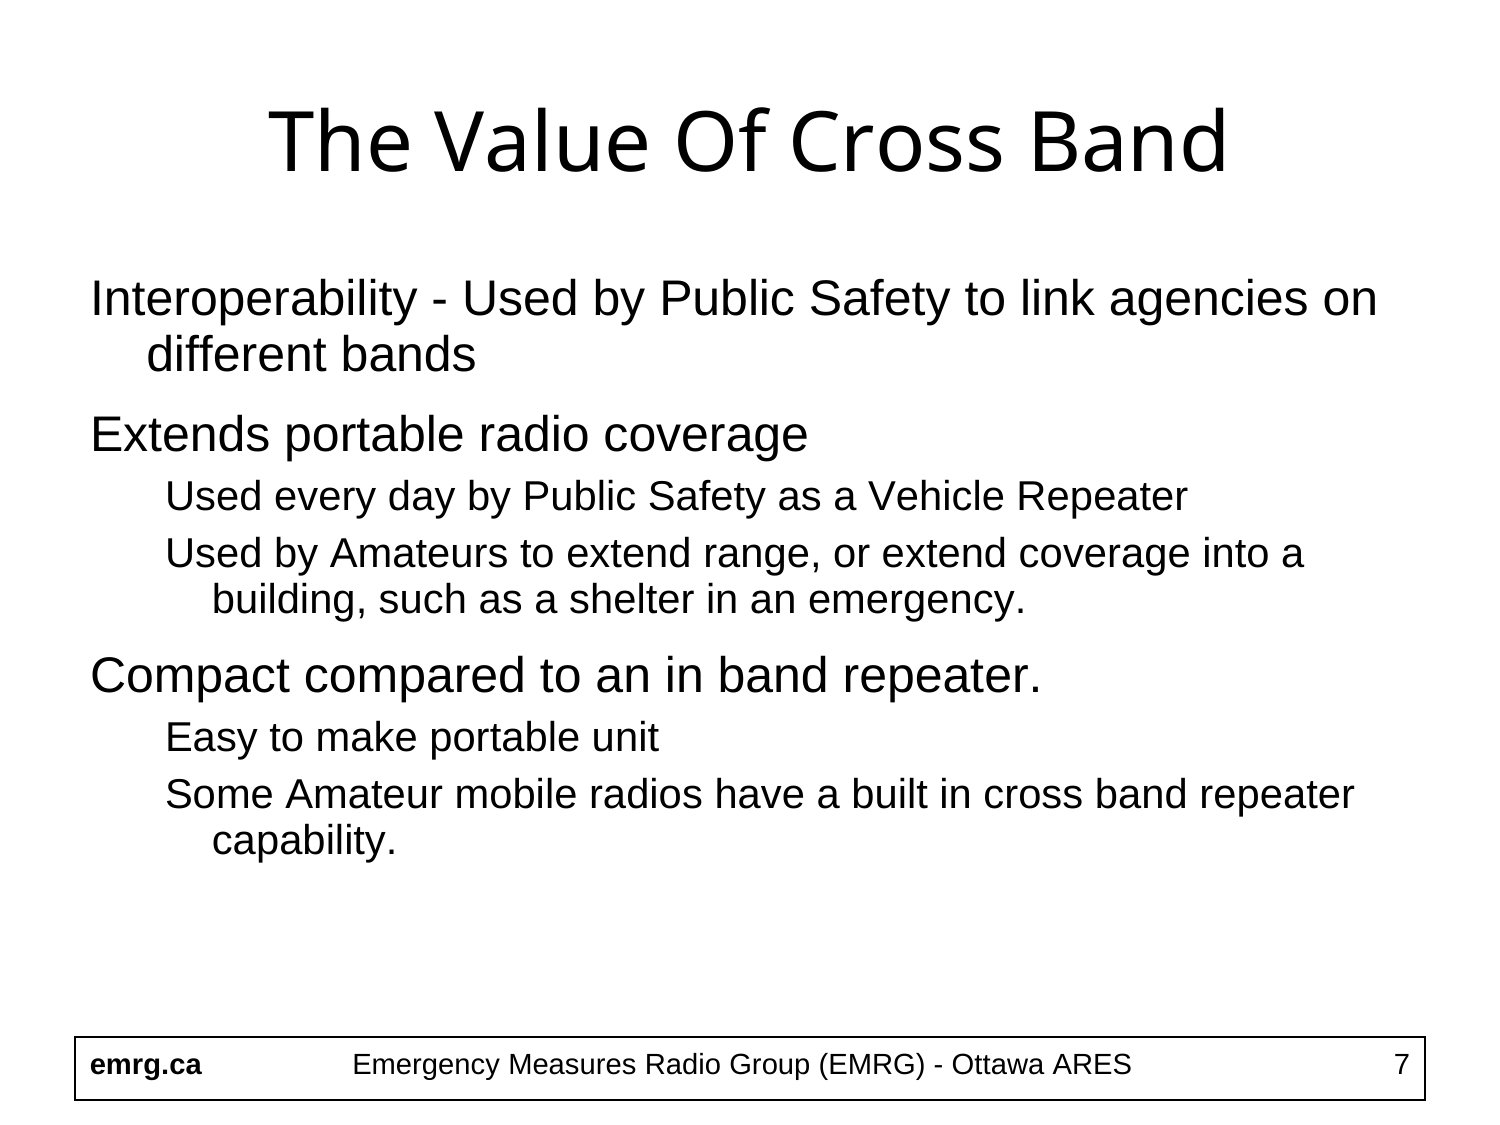

# The Value Of Cross Band
Interoperability - Used by Public Safety to link agencies on different bands
Extends portable radio coverage
Used every day by Public Safety as a Vehicle Repeater
Used by Amateurs to extend range, or extend coverage into a building, such as a shelter in an emergency.
Compact compared to an in band repeater.
Easy to make portable unit
Some Amateur mobile radios have a built in cross band repeater capability.
Emergency Measures Radio Group (EMRG) - Ottawa ARES